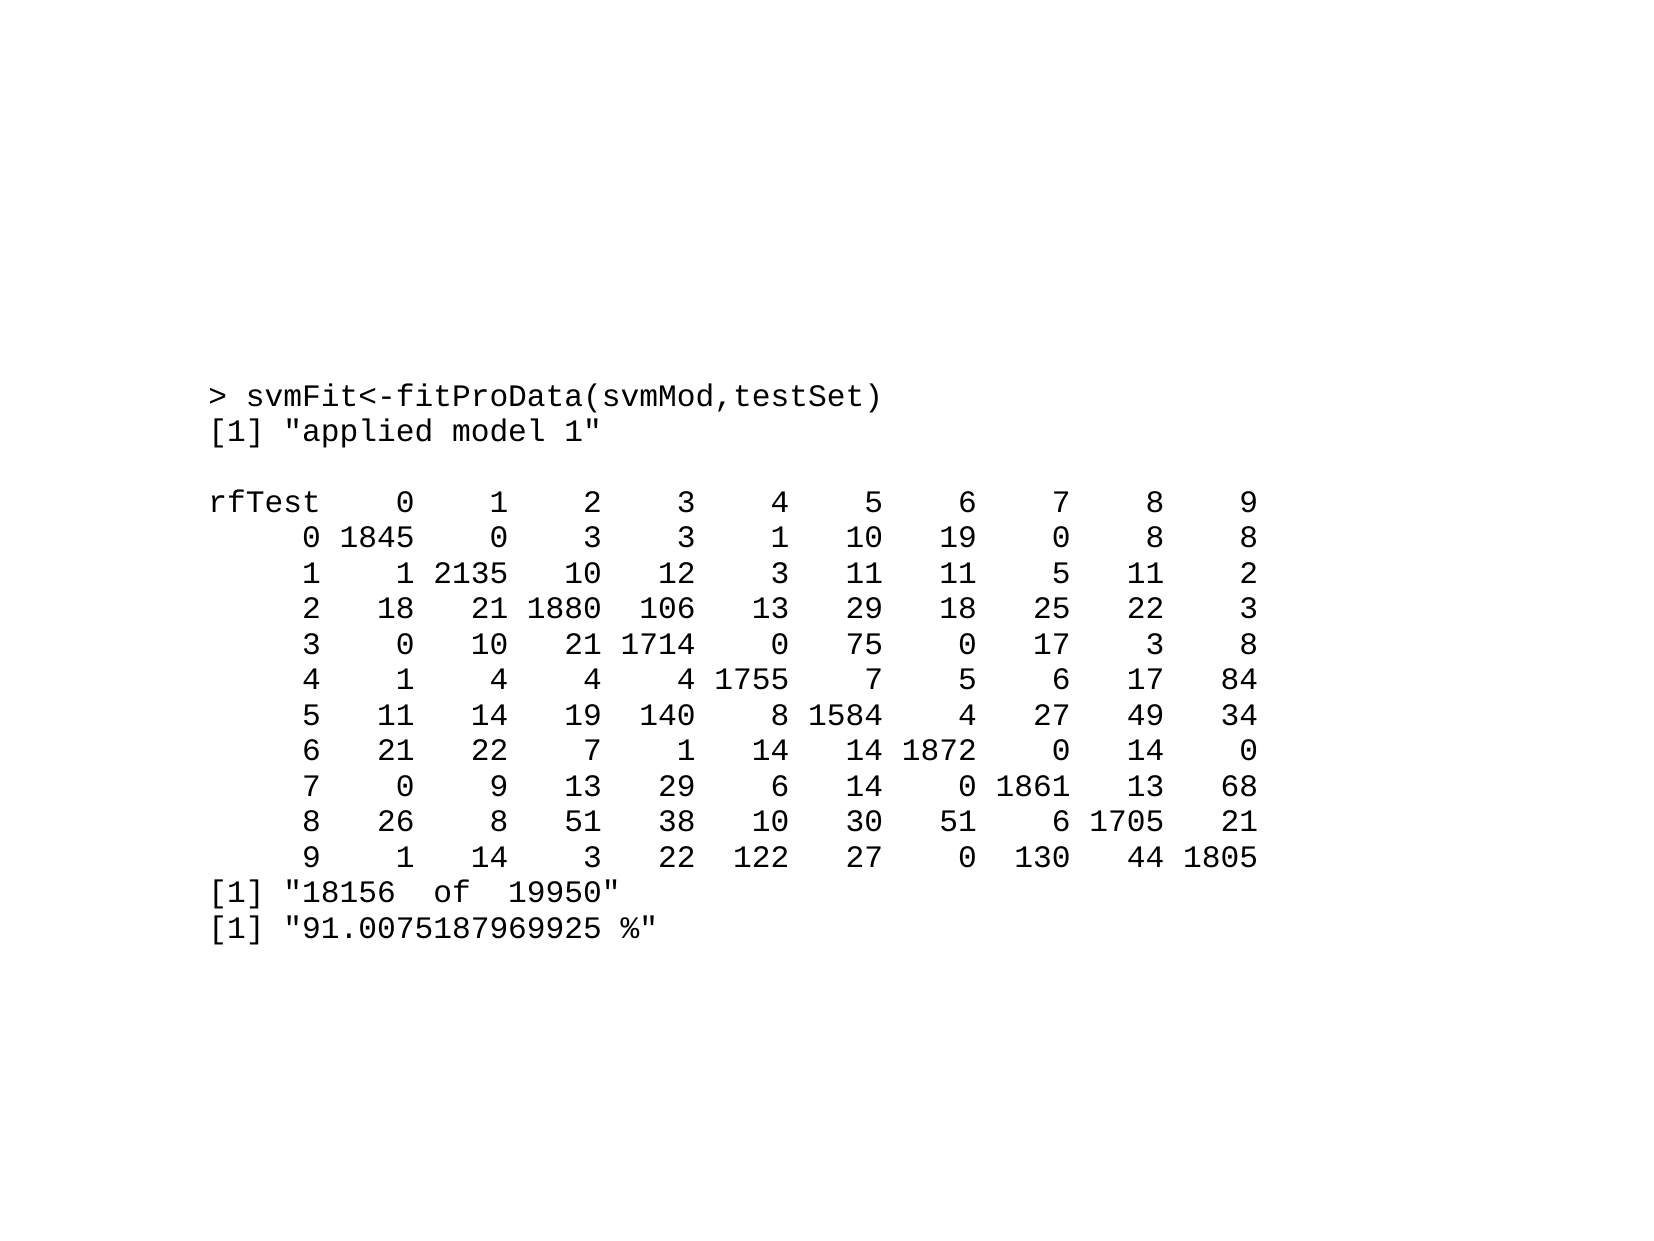

#
> svmFit<-fitProData(svmMod,testSet)
[1] "applied model 1"
rfTest 0 1 2 3 4 5 6 7 8 9
 0 1845 0 3 3 1 10 19 0 8 8
 1 1 2135 10 12 3 11 11 5 11 2
 2 18 21 1880 106 13 29 18 25 22 3
 3 0 10 21 1714 0 75 0 17 3 8
 4 1 4 4 4 1755 7 5 6 17 84
 5 11 14 19 140 8 1584 4 27 49 34
 6 21 22 7 1 14 14 1872 0 14 0
 7 0 9 13 29 6 14 0 1861 13 68
 8 26 8 51 38 10 30 51 6 1705 21
 9 1 14 3 22 122 27 0 130 44 1805
[1] "18156 of 19950"
[1] "91.0075187969925 %"